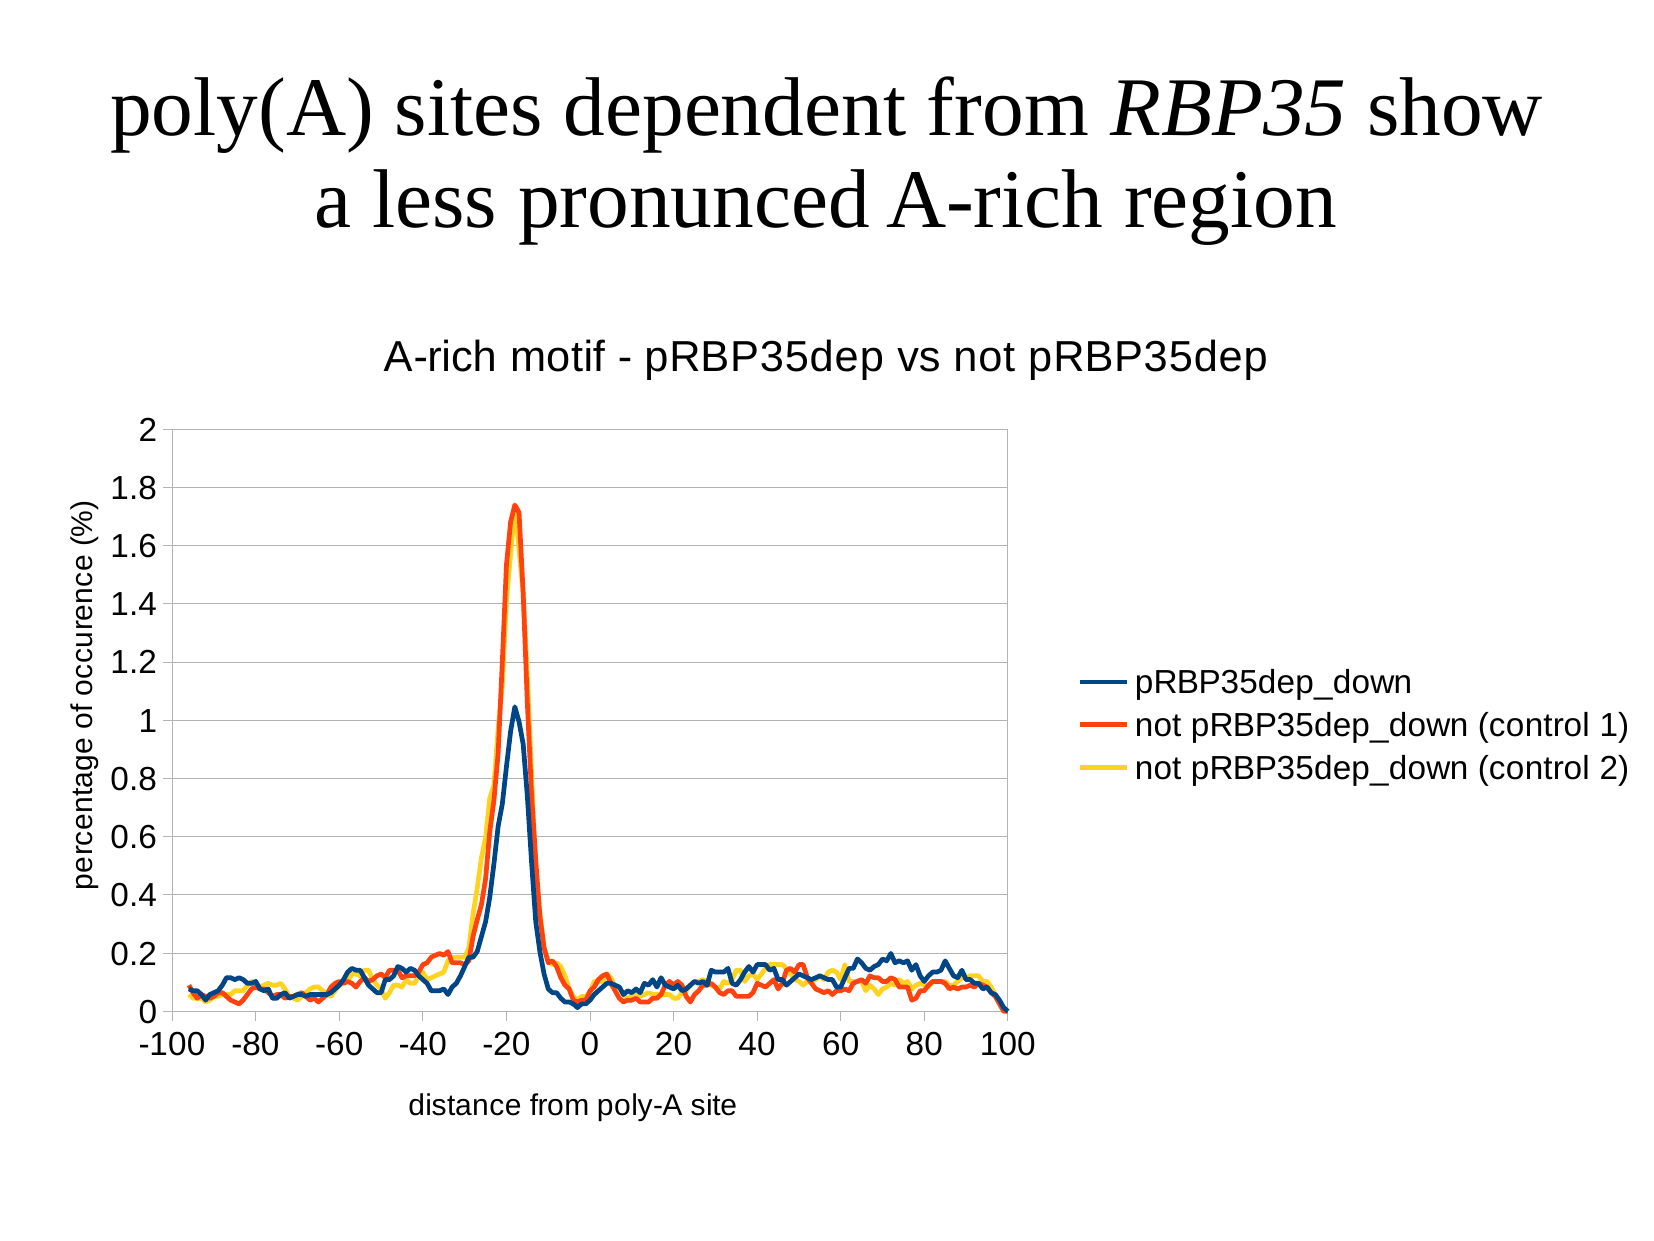

# poly(A) sites dependent from RBP35 show a less pronunced A-rich region
### Chart: A-rich motif - pRBP35dep vs not pRBP35dep
| Category | pRBP35dep_down | not pRBP35dep_down (control 1) | not pRBP35dep_down (control 2) |
|---|---|---|---|